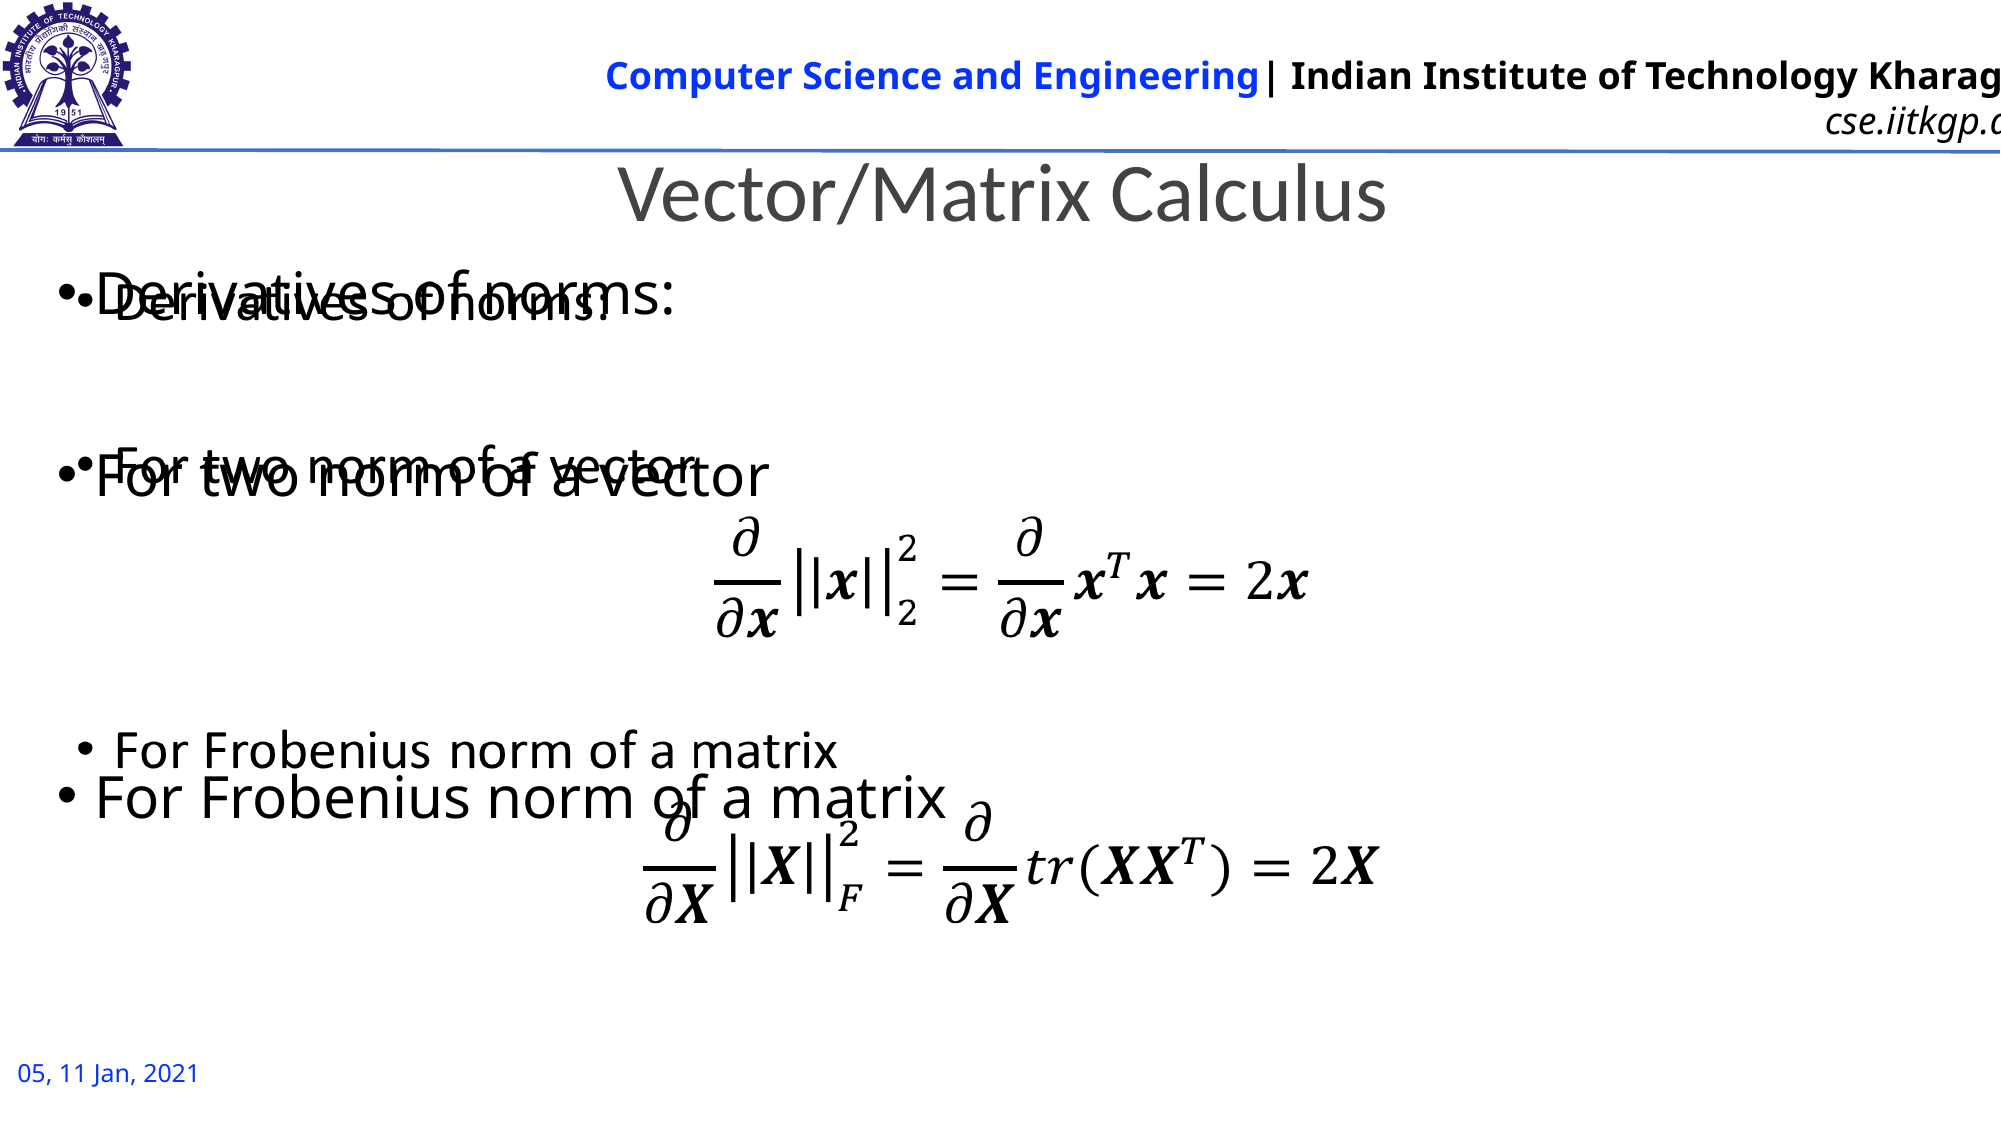

Vector/Matrix Calculus
Derivatives of norms:
For two norm of a vector
For Frobenius norm of a matrix
05, 11 Jan, 2021